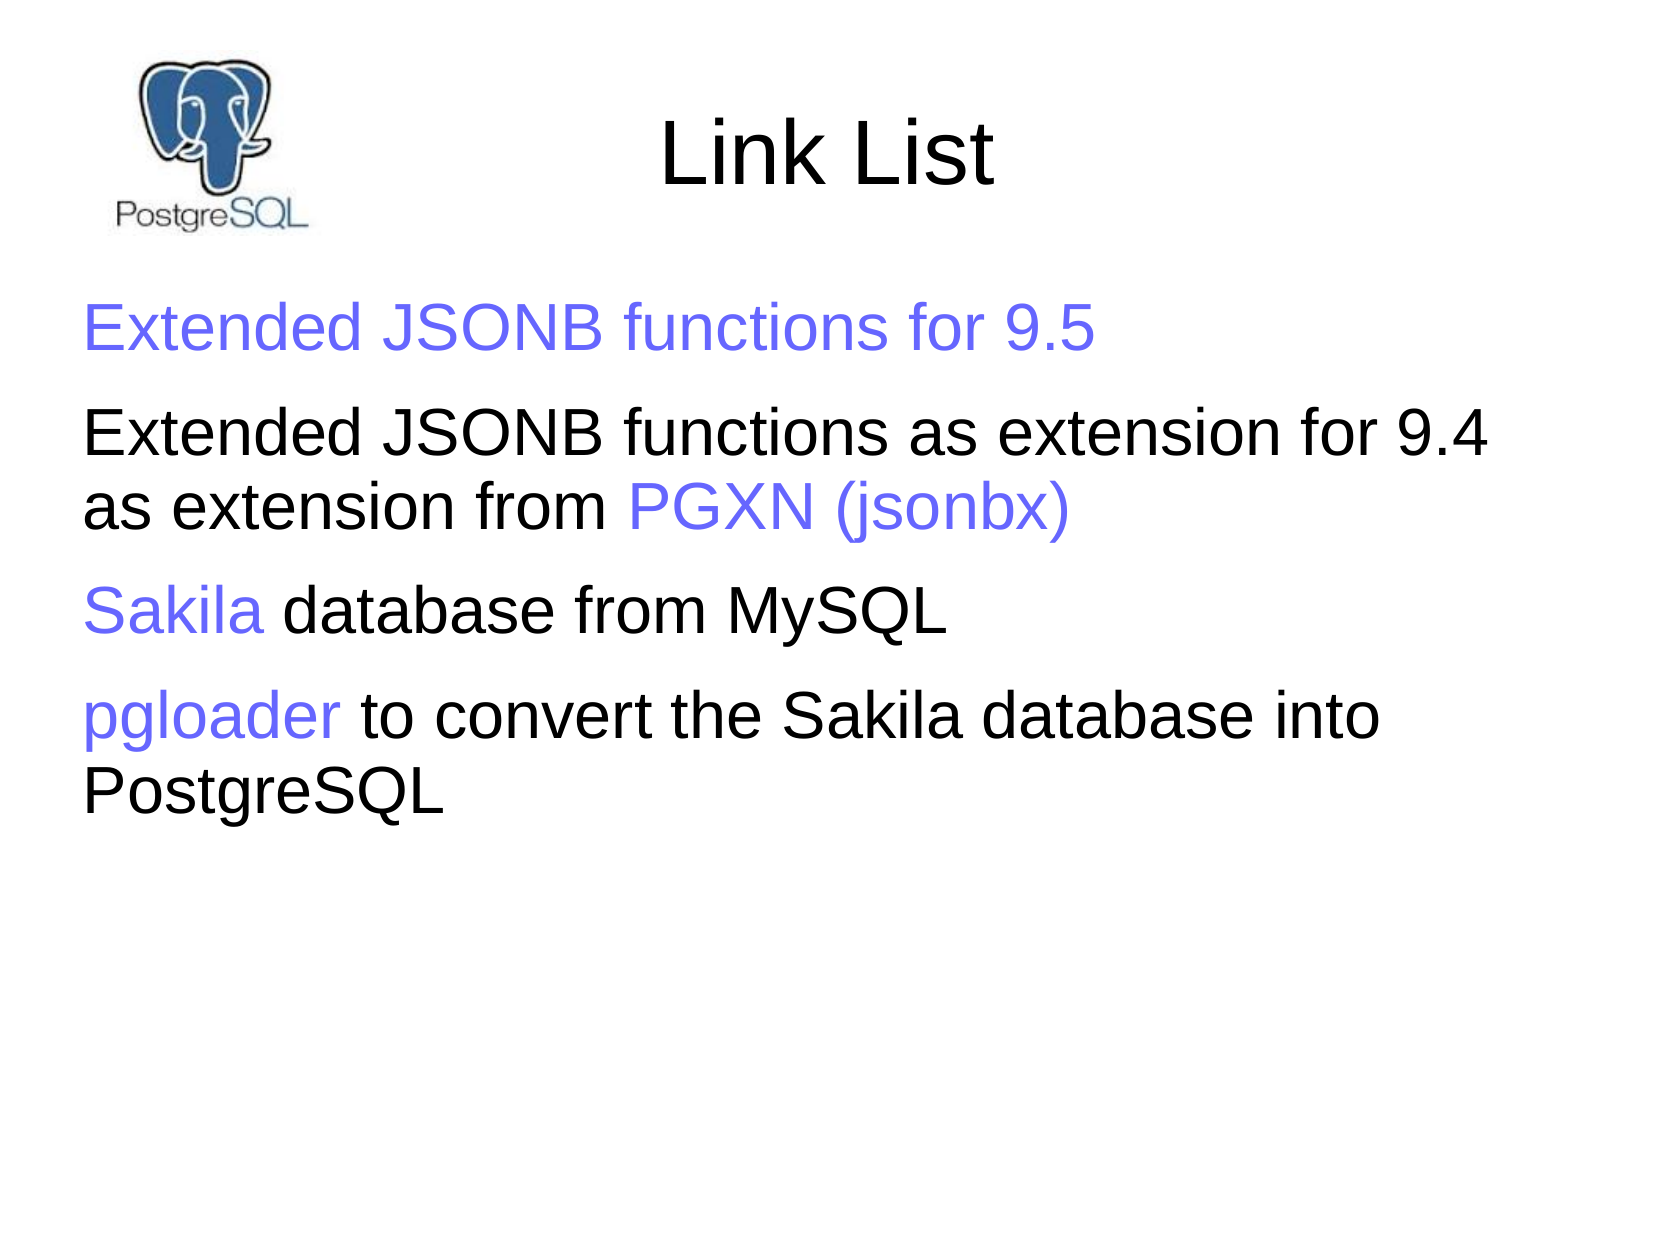

# Link List
Extended JSONB functions for 9.5
Extended JSONB functions as extension for 9.4 as extension from PGXN (jsonbx)
Sakila database from MySQL
pgloader to convert the Sakila database into PostgreSQL